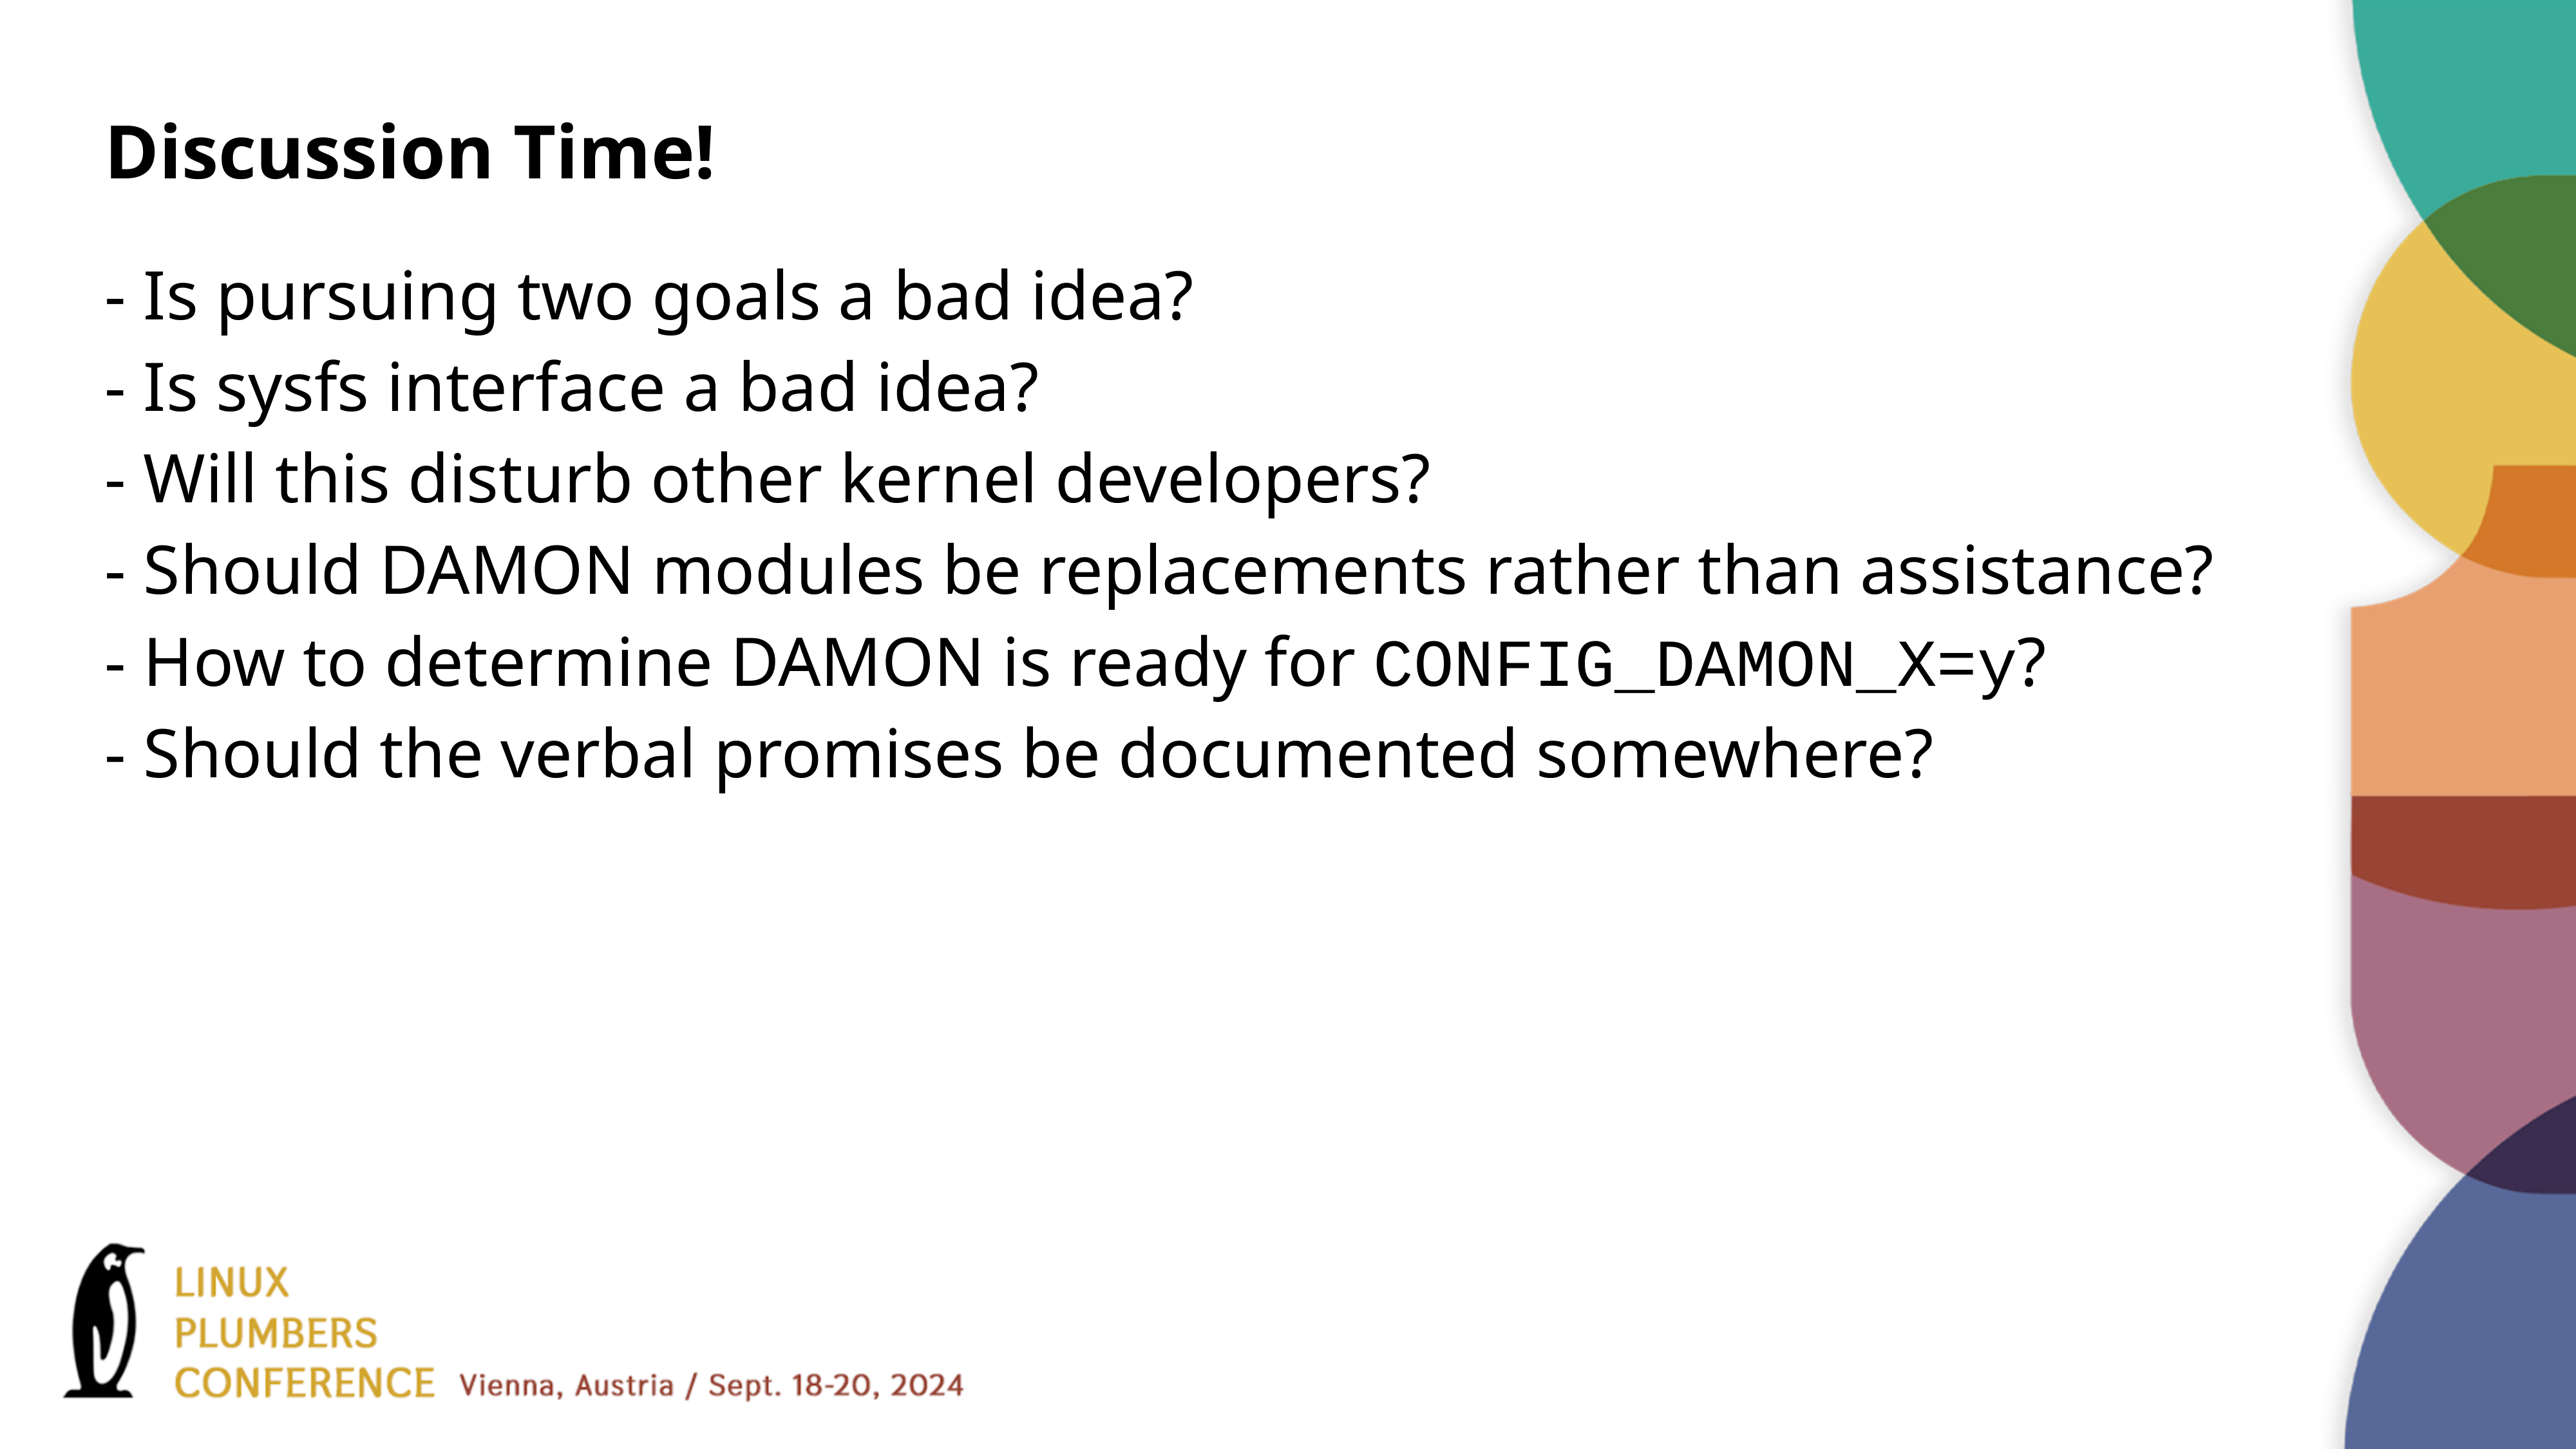

Discussion Time!
- Is pursuing two goals a bad idea?
- Is sysfs interface a bad idea?
- Will this disturb other kernel developers?
- Should DAMON modules be replacements rather than assistance?
- How to determine DAMON is ready for CONFIG_DAMON_X=y?
- Should the verbal promises be documented somewhere?